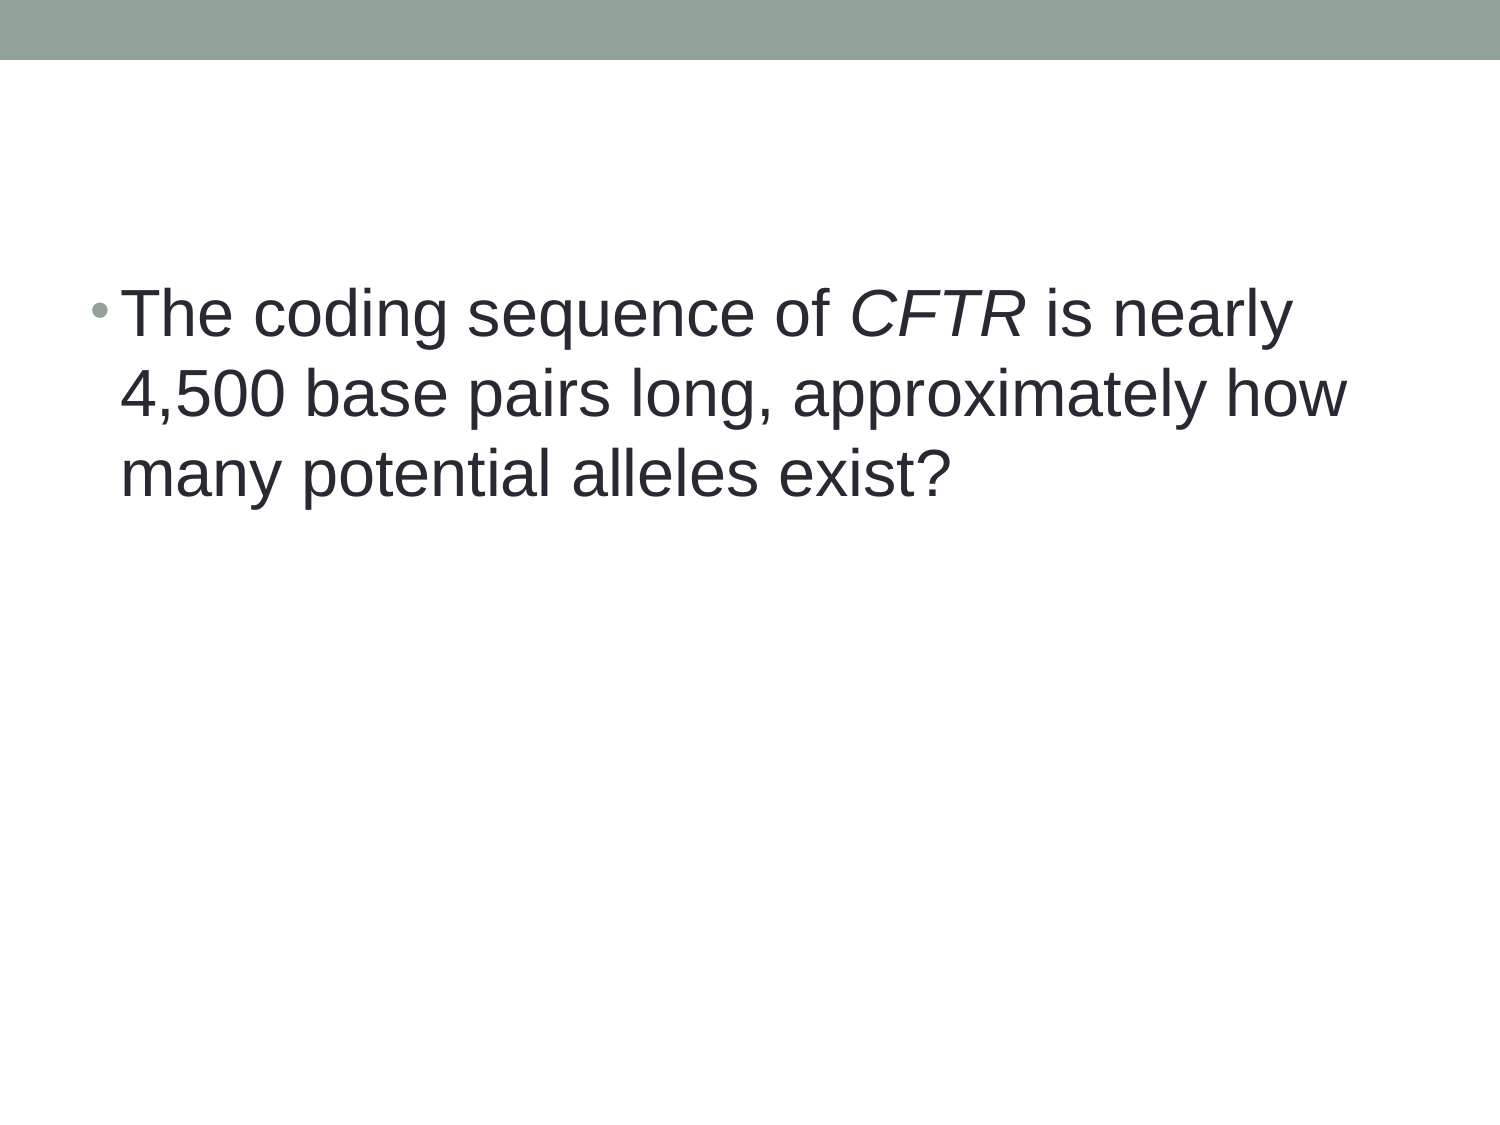

#
The coding sequence of CFTR is nearly 4,500 base pairs long, approximately how many potential alleles exist?